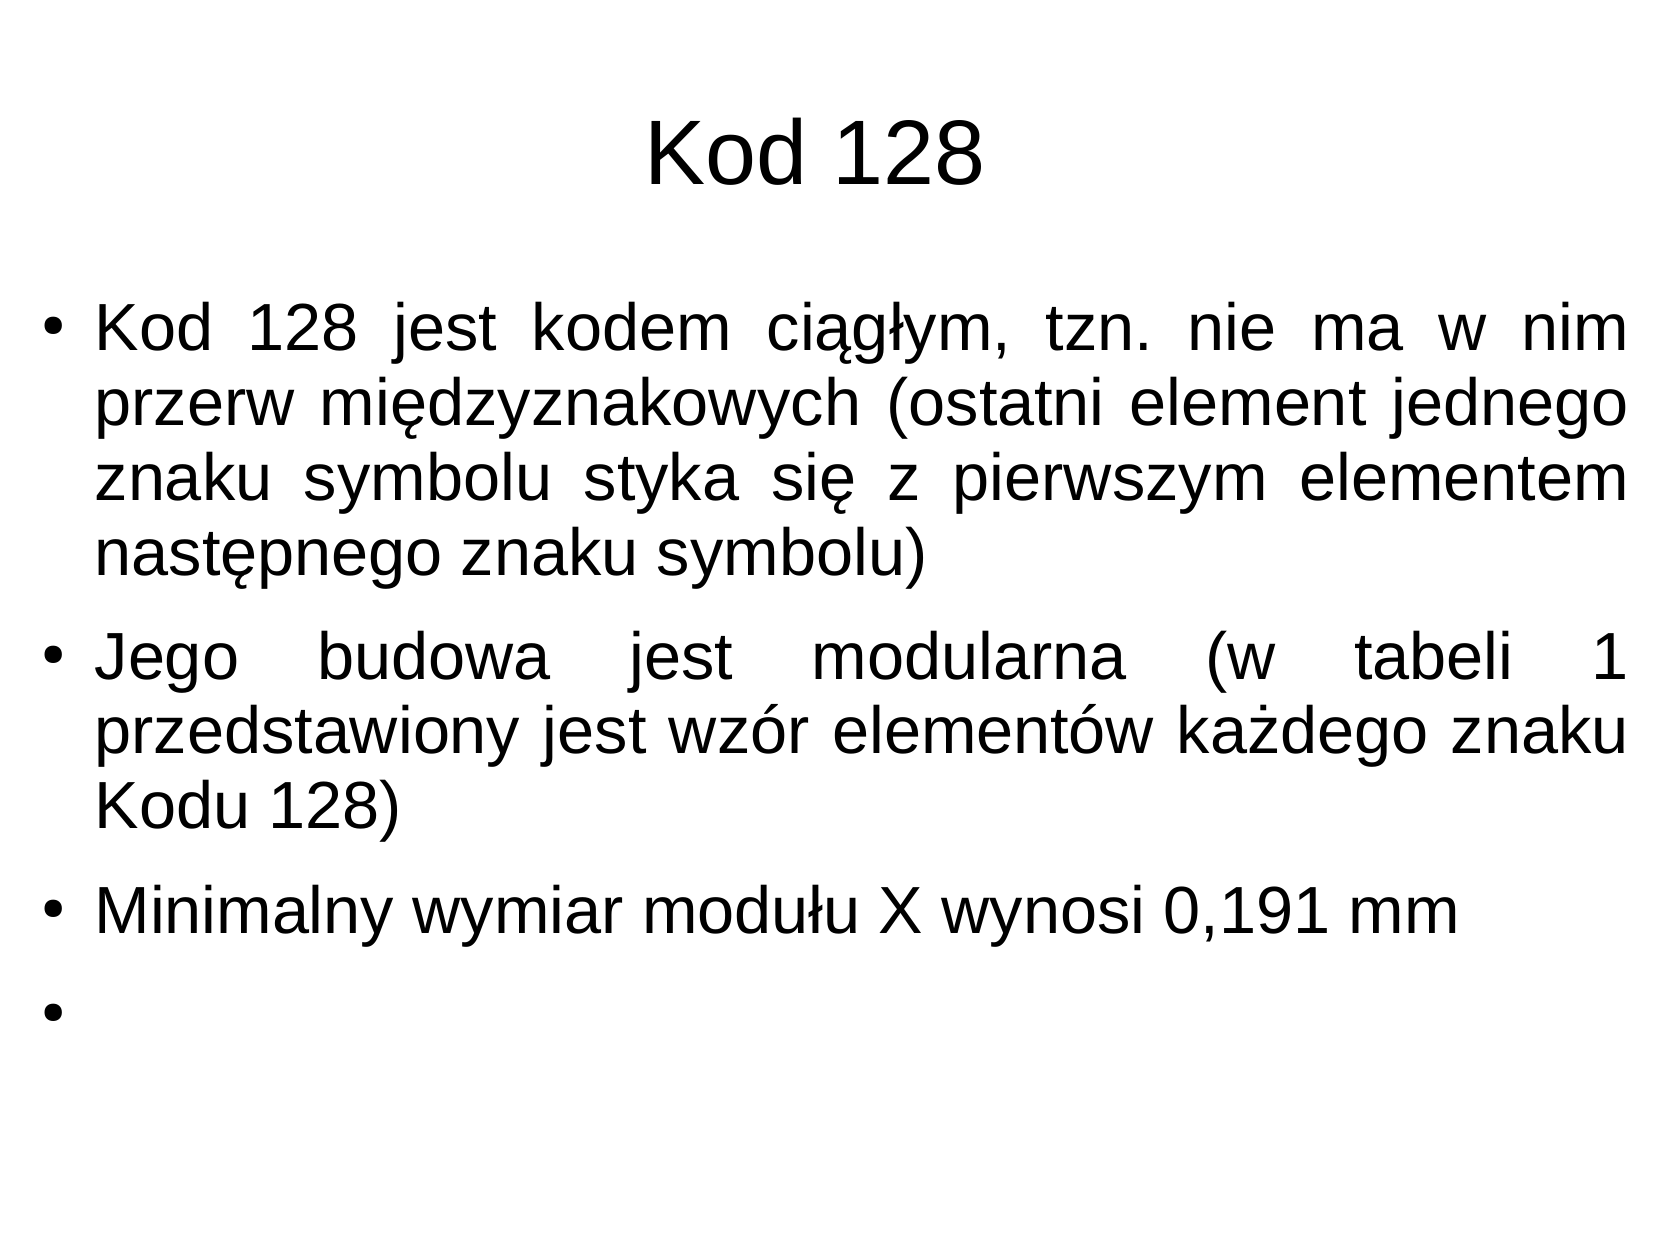

# Kod 128
Kod 128 jest kodem ciągłym, tzn. nie ma w nim przerw międzyznakowych (ostatni element jednego znaku symbolu styka się z pierwszym elementem następnego znaku symbolu)
Jego budowa jest modularna (w tabeli 1 przedstawiony jest wzór elementów każdego znaku Kodu 128)
Minimalny wymiar modułu X wynosi 0,191 mm